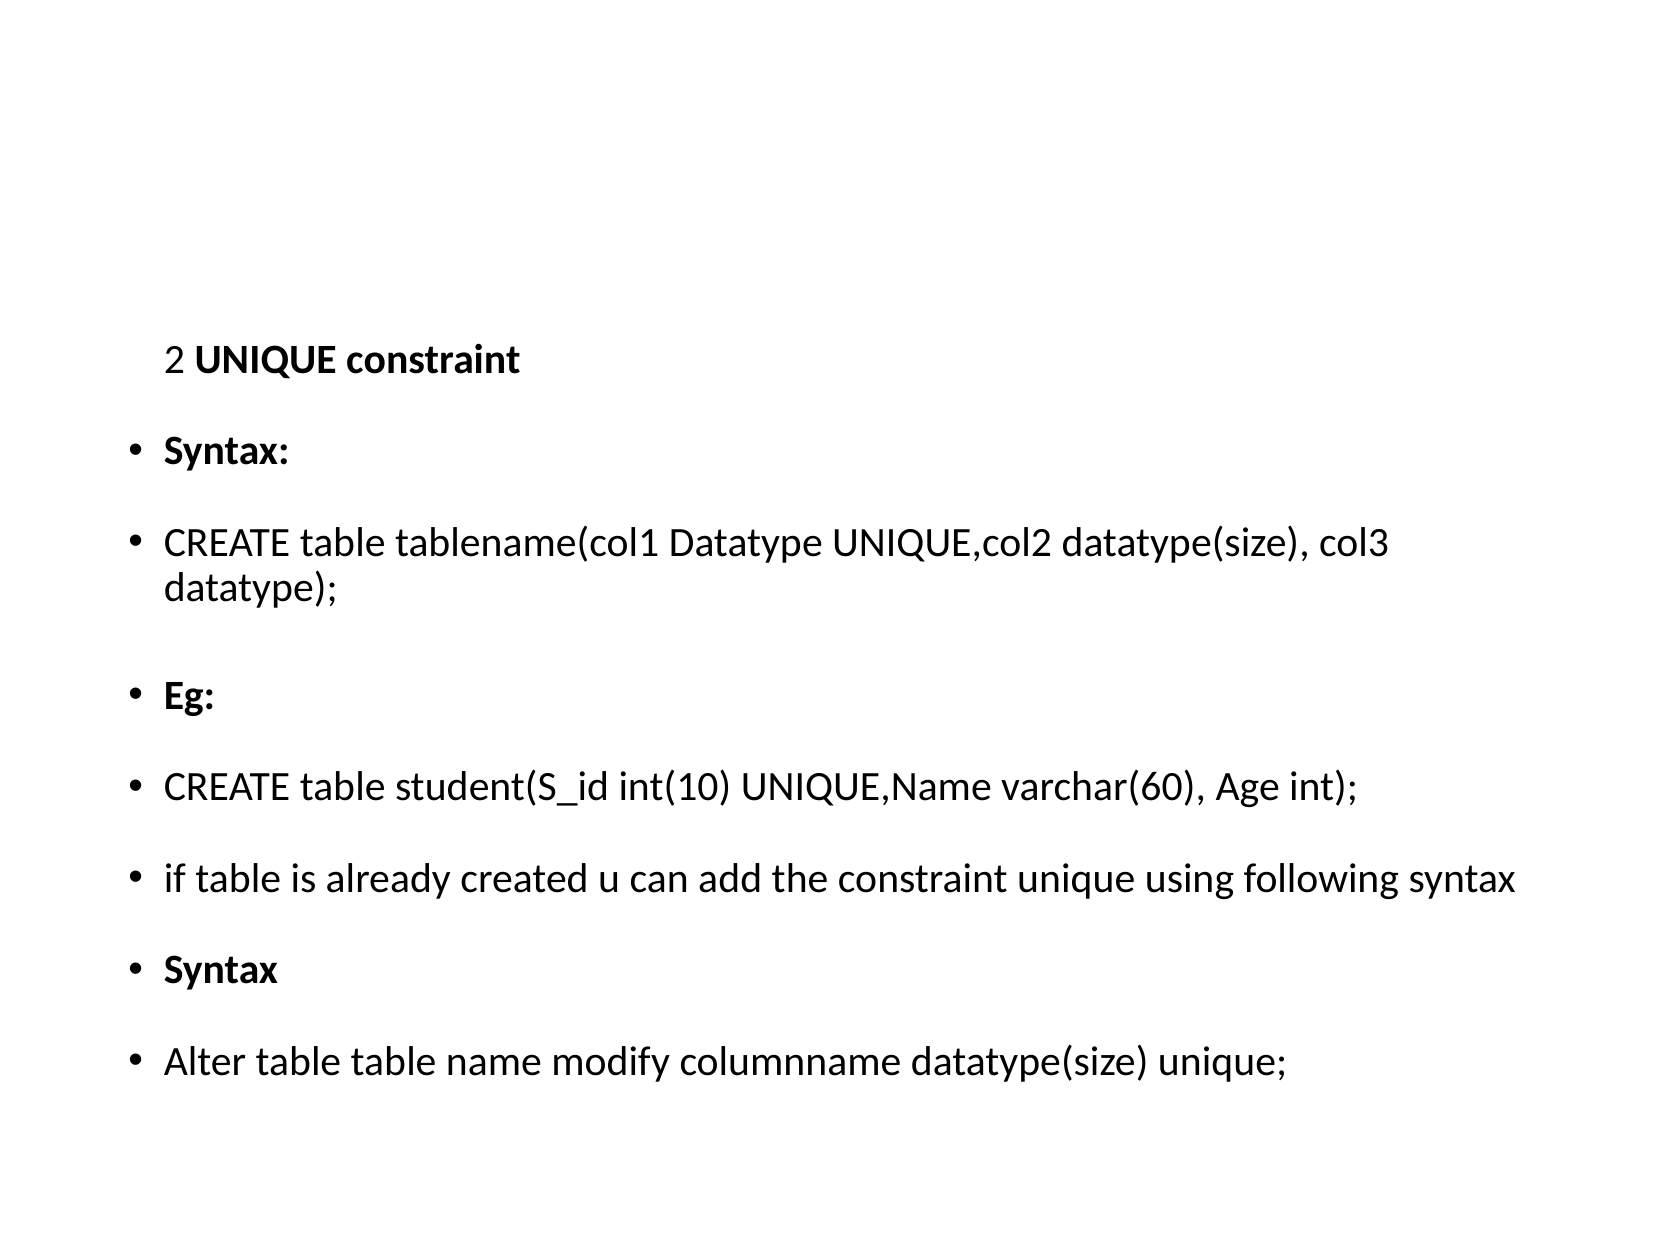

2 UNIQUE constraint
Syntax:
CREATE table tablename(col1 Datatype UNIQUE,col2 datatype(size), col3 datatype);
Eg:
CREATE table student(S_id int(10) UNIQUE,Name varchar(60), Age int);
if table is already created u can add the constraint unique using following syntax
Syntax
Alter table table name modify columnname datatype(size) unique;